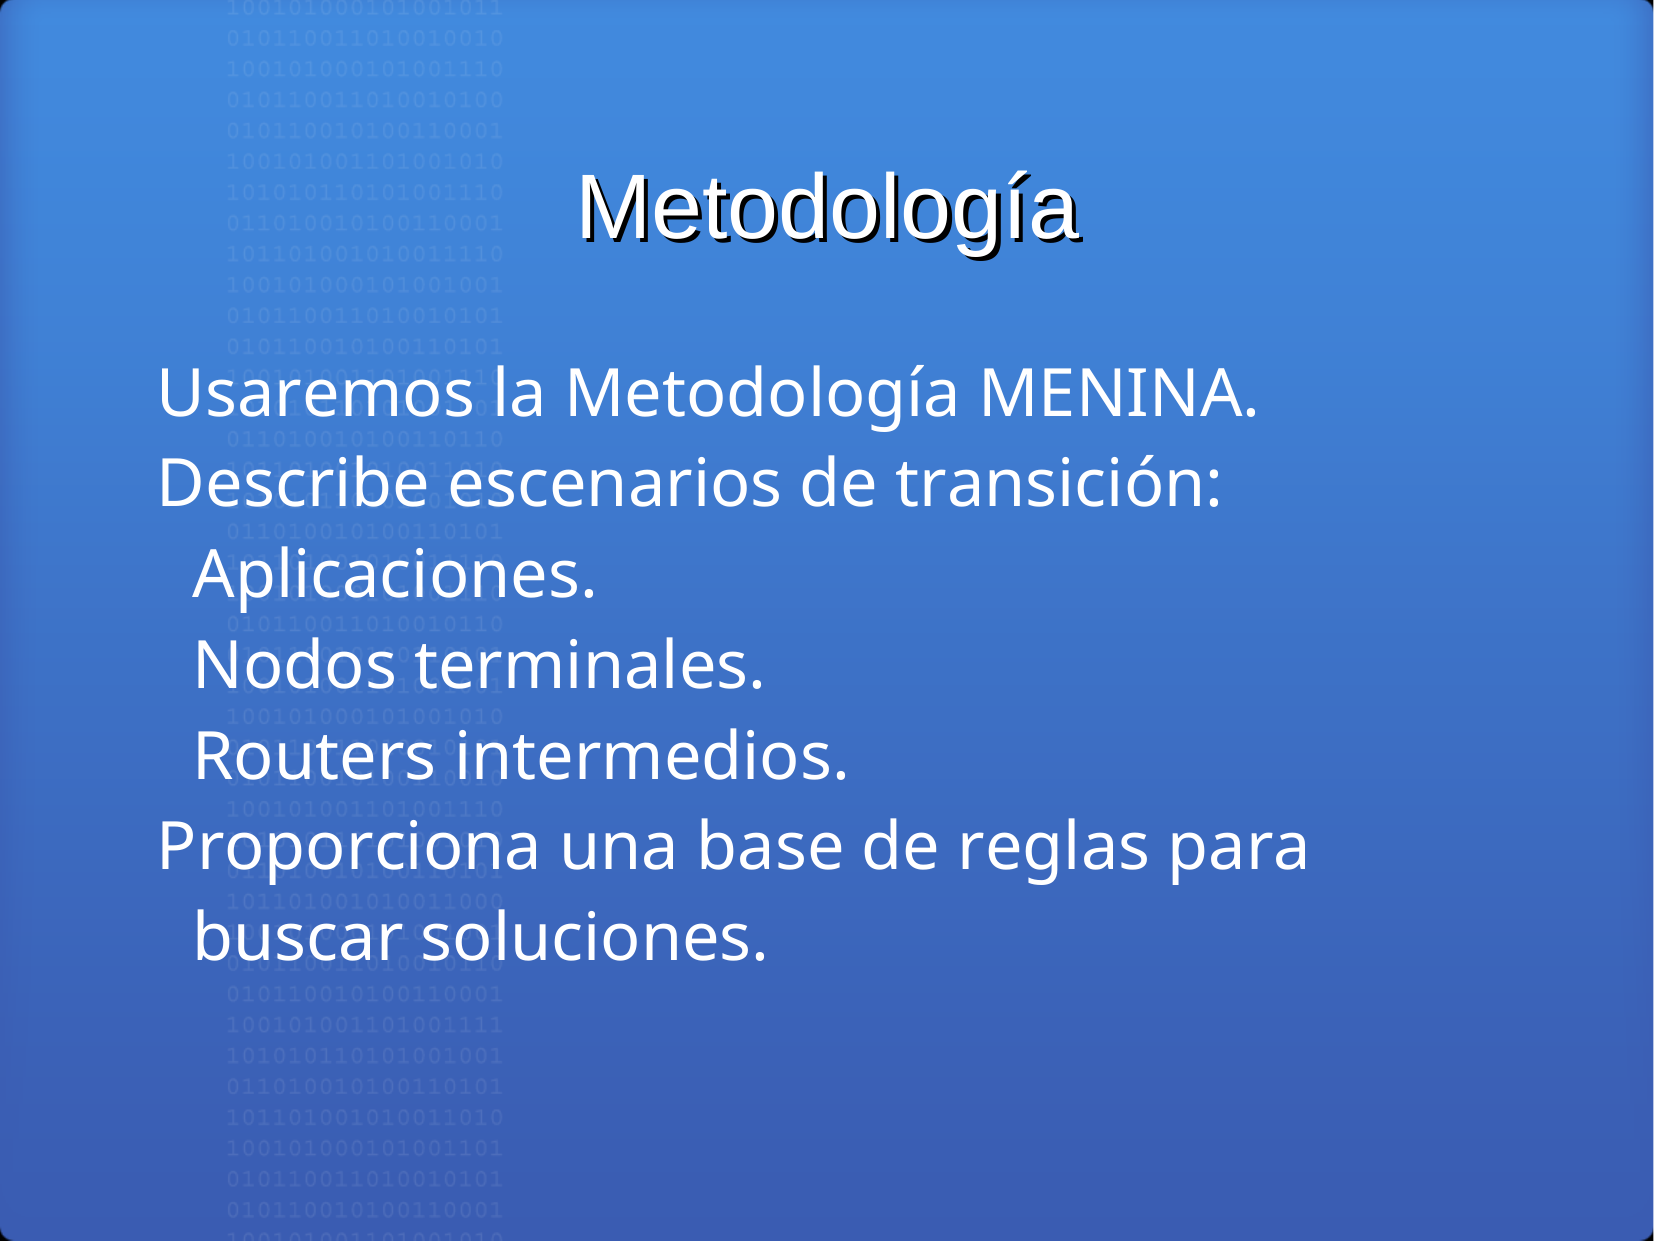

# Metodología
Usaremos la Metodología MENINA.
Describe escenarios de transición:
Aplicaciones.
Nodos terminales.
Routers intermedios.
Proporciona una base de reglas para buscar soluciones.